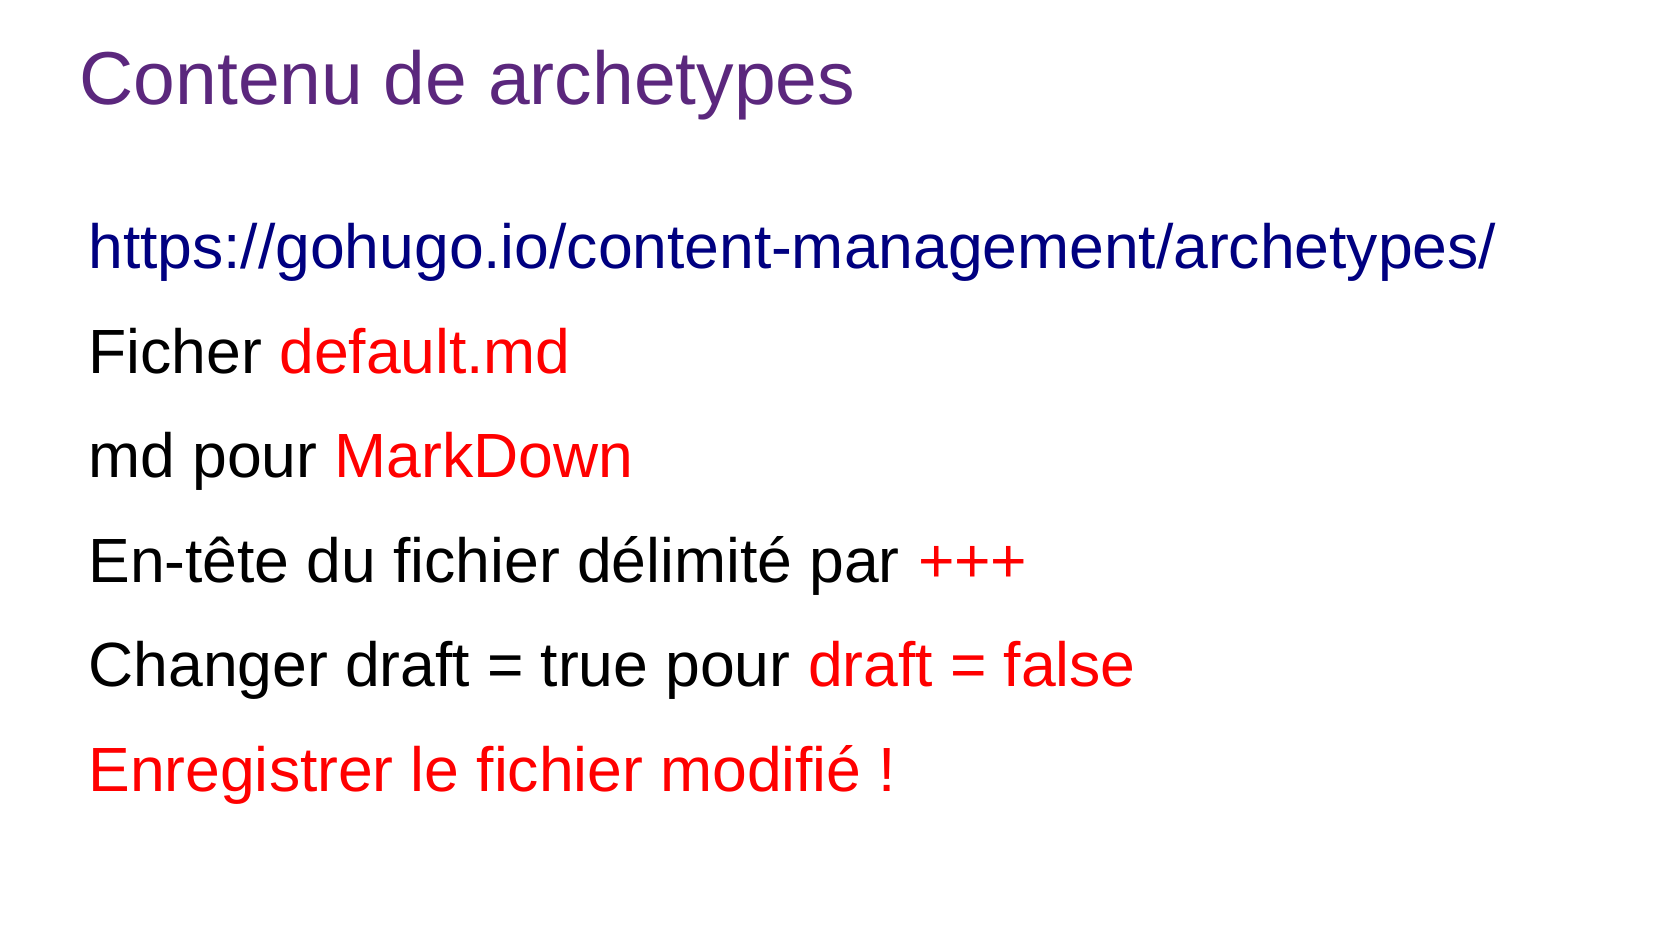

# Contenu de archetypes
https://gohugo.io/content-management/archetypes/
Ficher default.md
md pour MarkDown
En-tête du fichier délimité par +++
Changer draft = true pour draft = false
Enregistrer le fichier modifié !